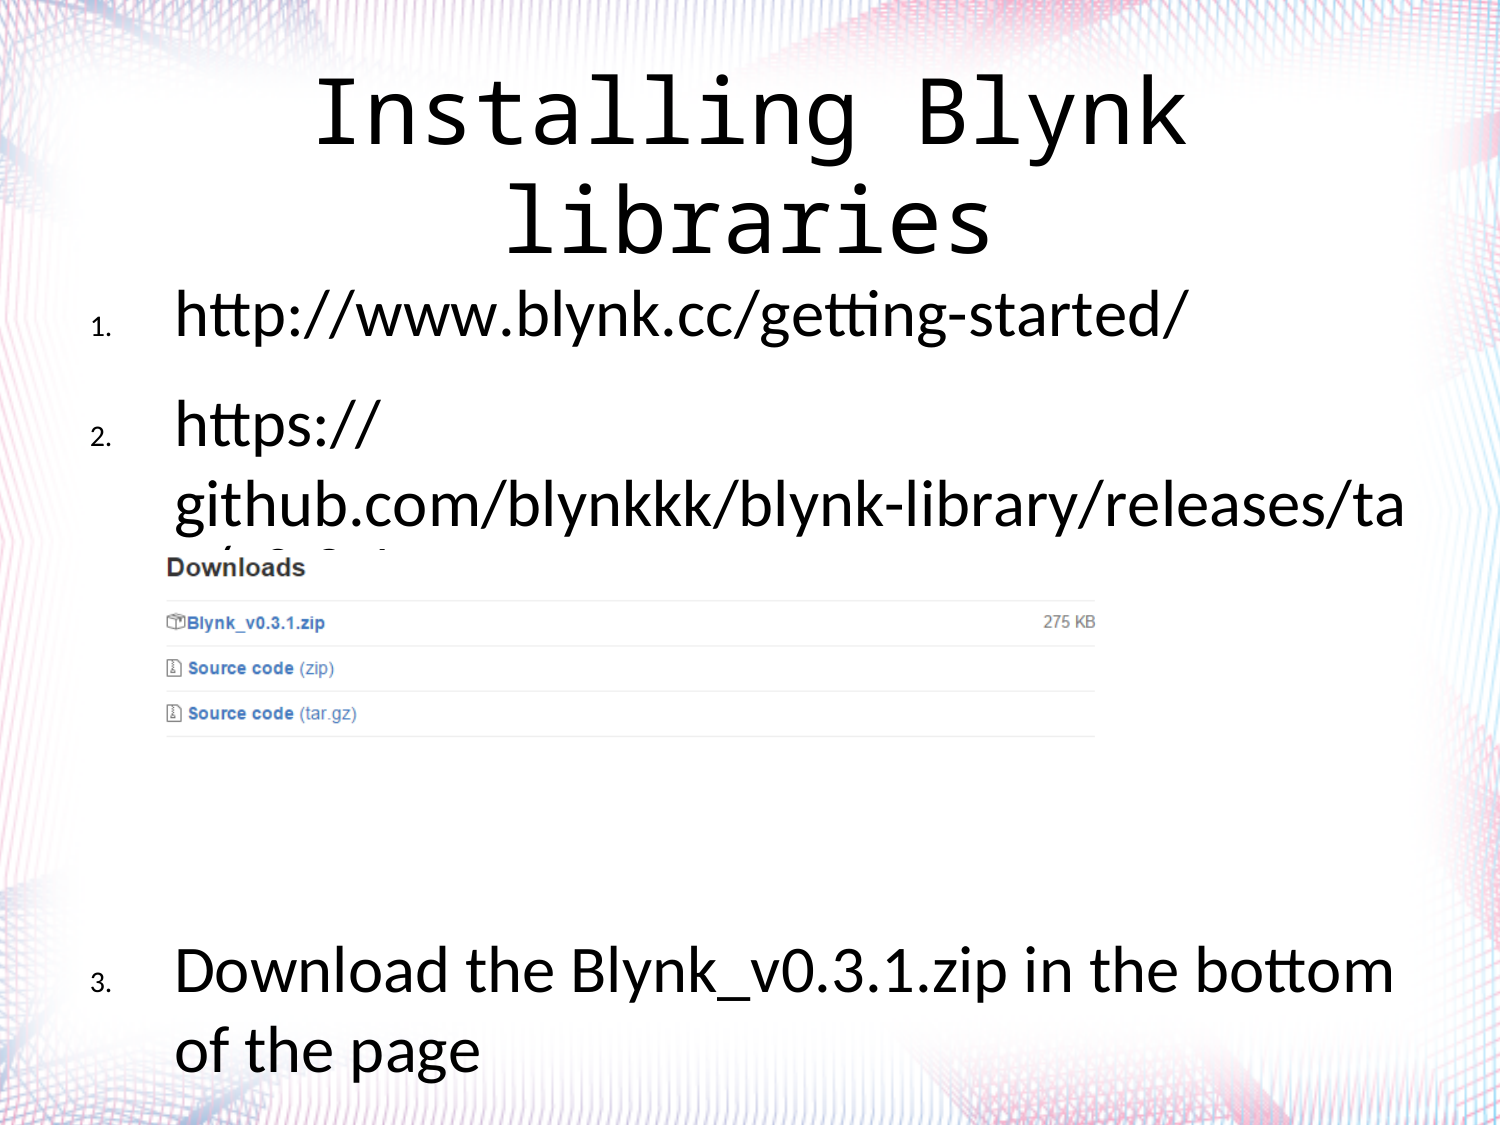

# Installing Blynk libraries
http://www.blynk.cc/getting-started/
https://github.com/blynkkk/blynk-library/releases/tag/v0.3.1
Download the Blynk_v0.3.1.zip in the bottom of the page